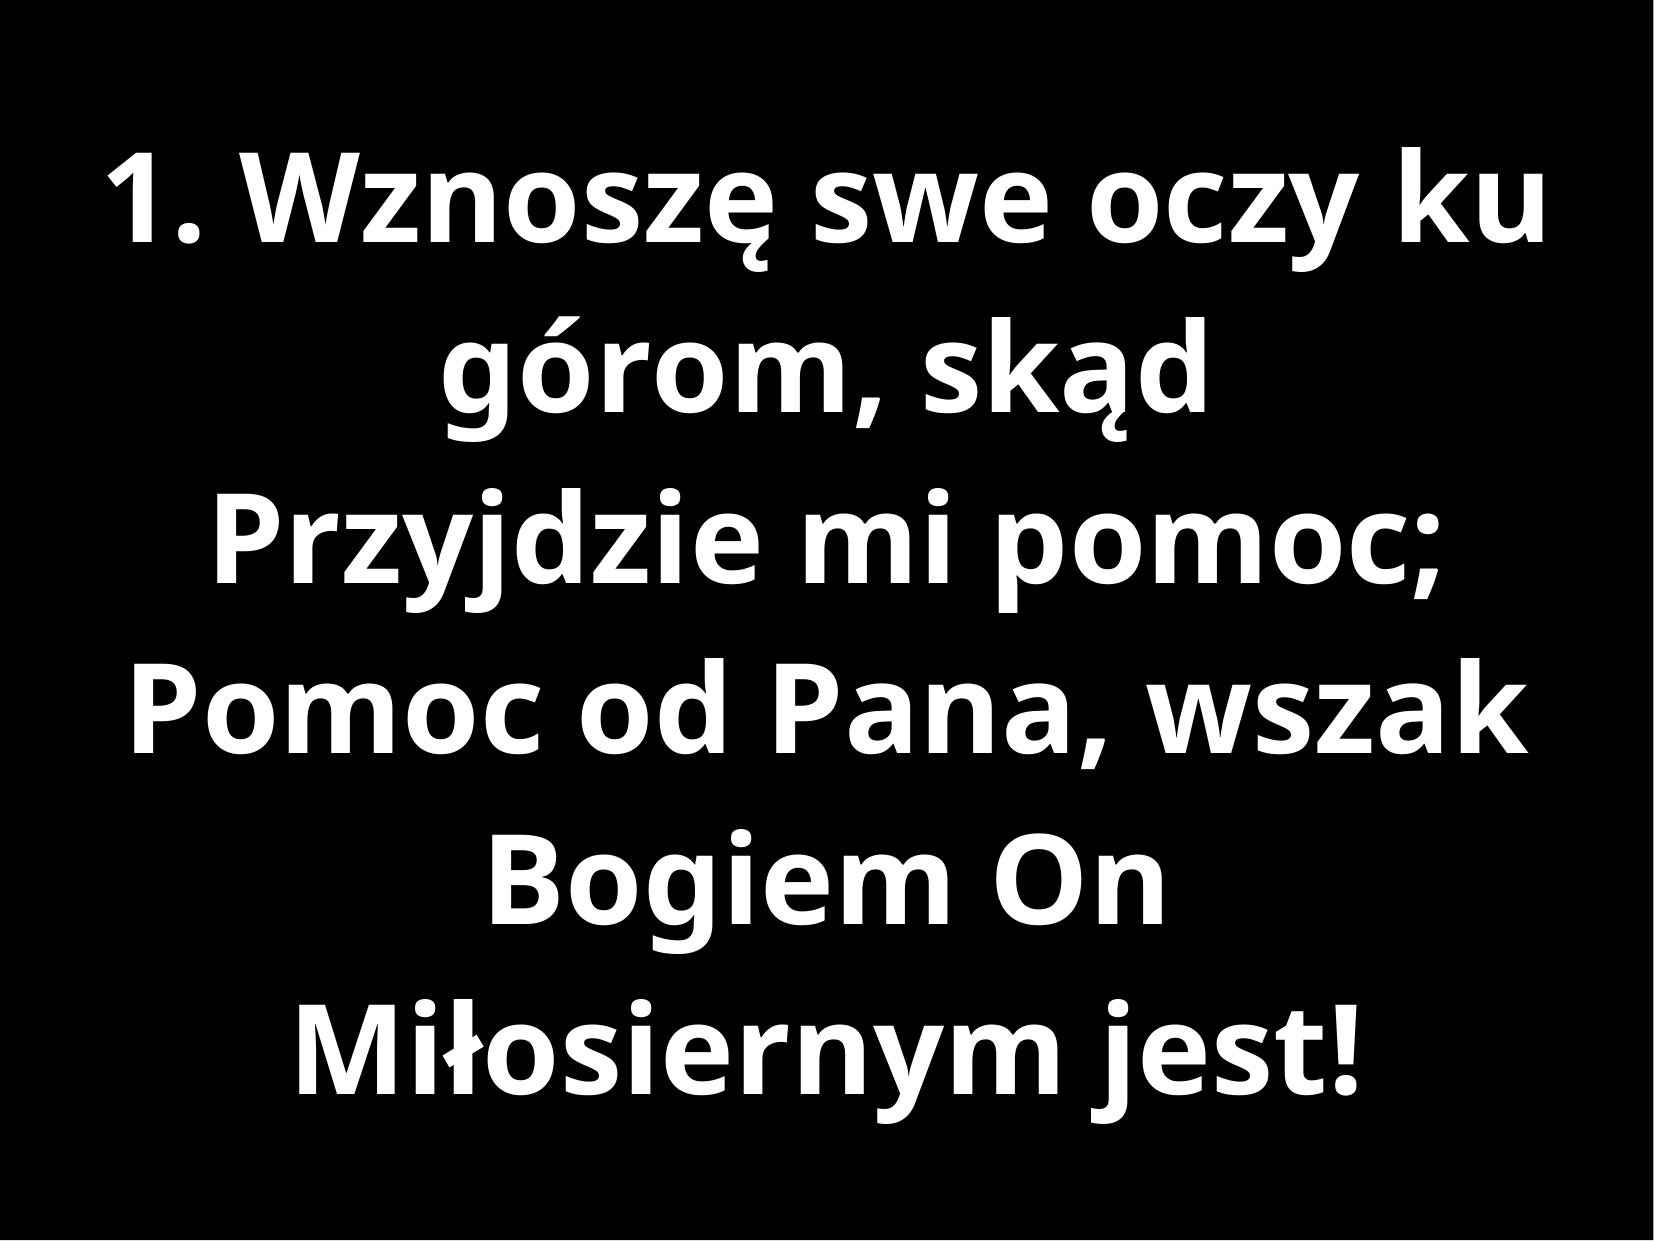

# 1. Wznoszę swe oczy ku górom, skąd Przyjdzie mi pomoc; Pomoc od Pana, wszak Bogiem On Miłosiernym jest!